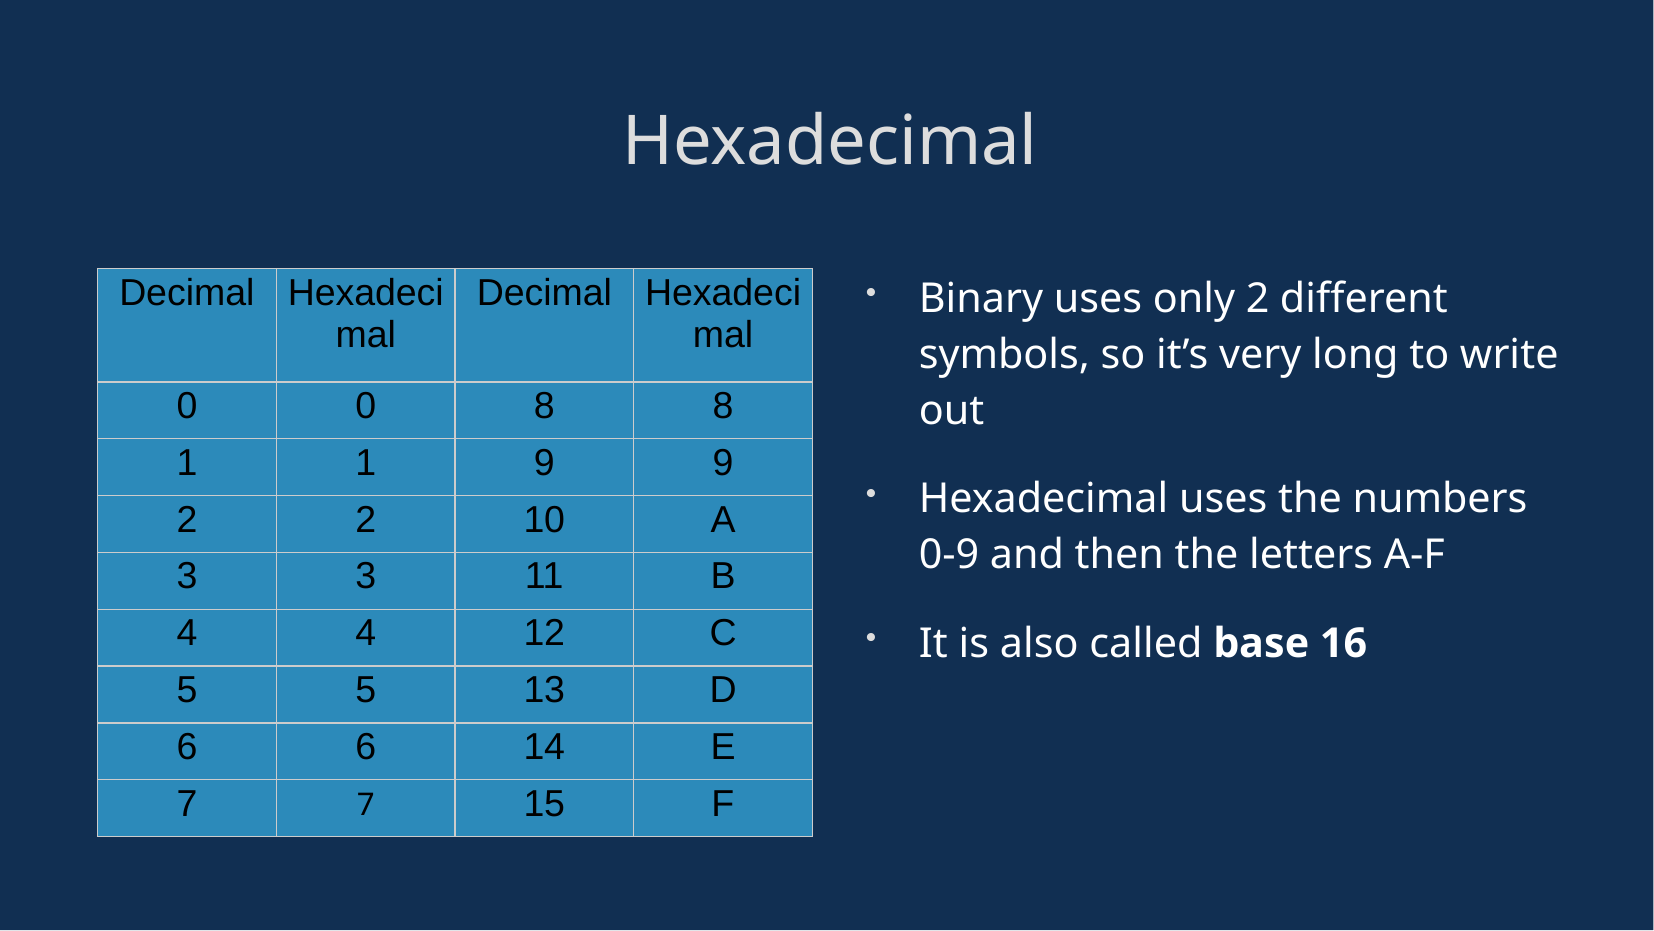

# Hexadecimal
| Decimal | Hexadecimal | Decimal | Hexadecimal |
| --- | --- | --- | --- |
| 0 | 0 | 8 | 8 |
| 1 | 1 | 9 | 9 |
| 2 | 2 | 10 | A |
| 3 | 3 | 11 | B |
| 4 | 4 | 12 | C |
| 5 | 5 | 13 | D |
| 6 | 6 | 14 | E |
| 7 | 7 | 15 | F |
Binary uses only 2 different symbols, so it’s very long to write out
Hexadecimal uses the numbers 0-9 and then the letters A-F
It is also called base 16